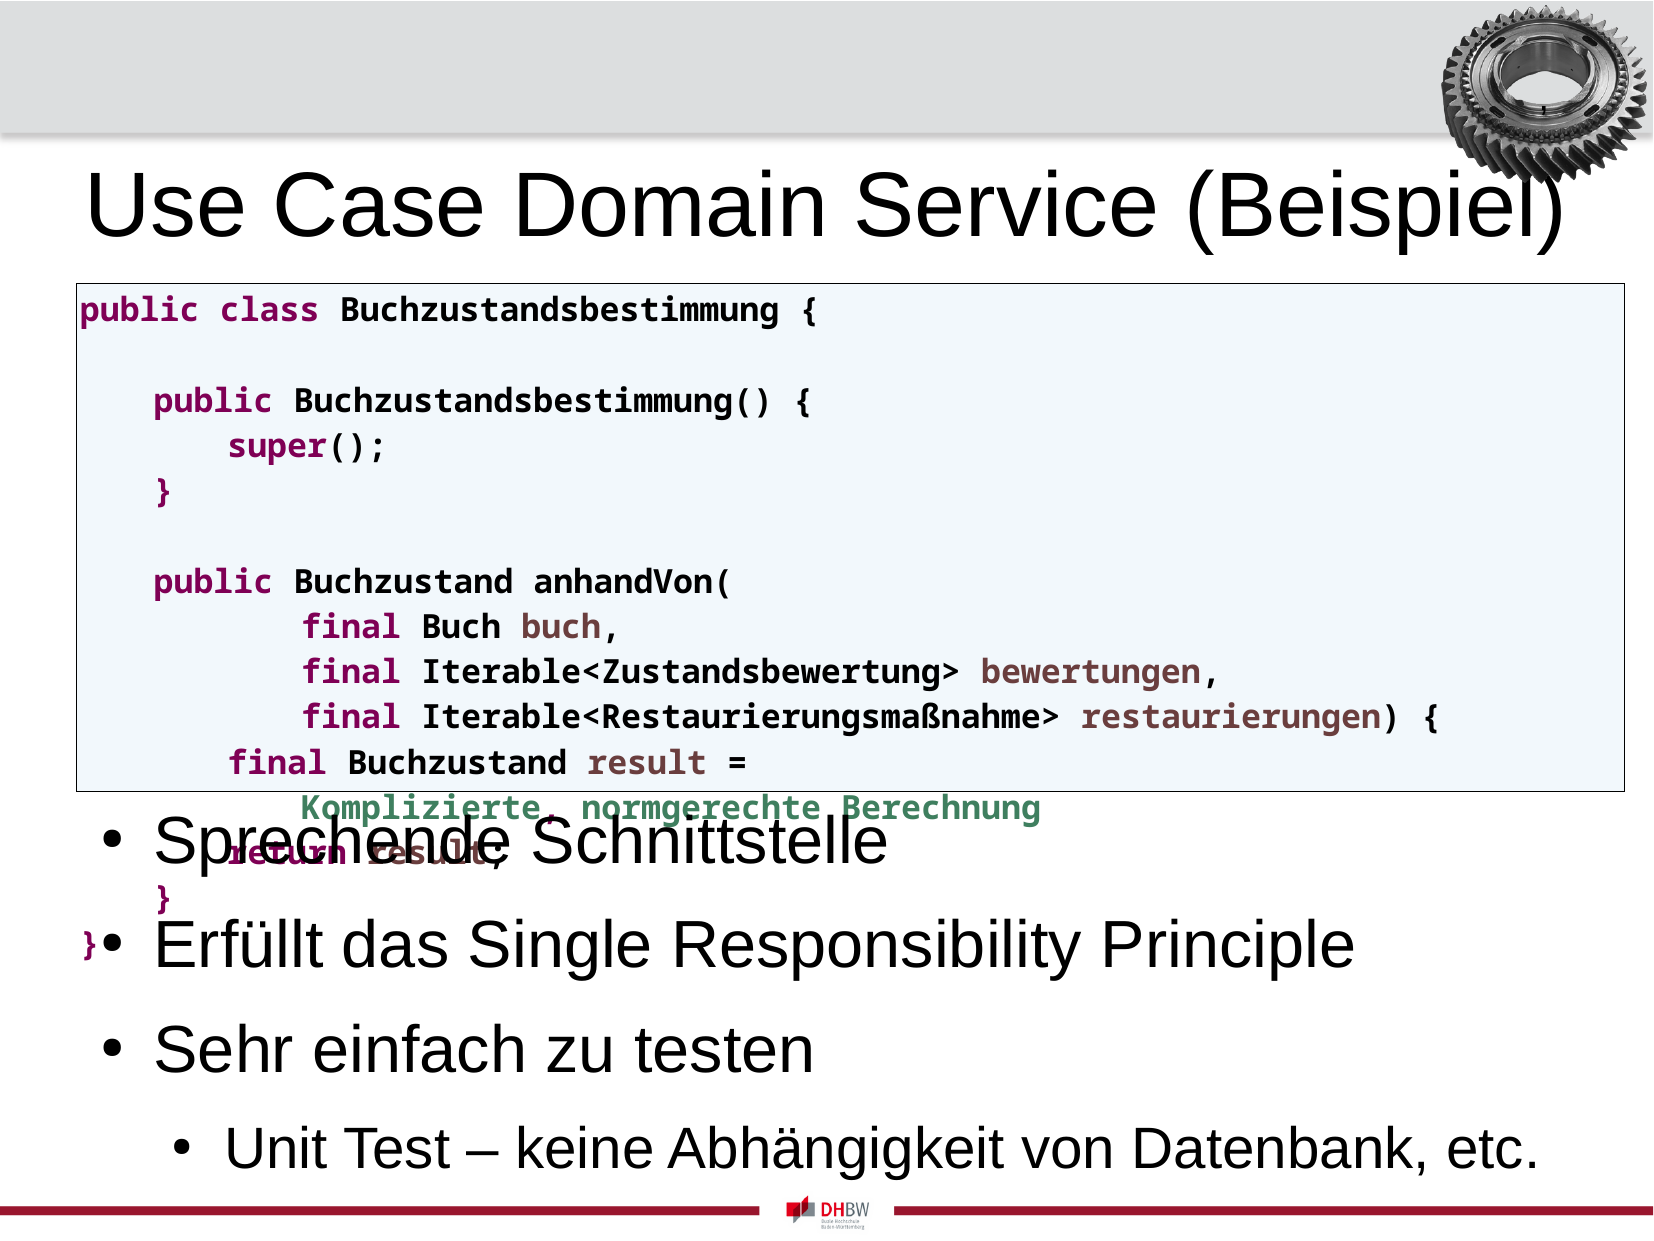

,
# Use Case Domain Service (Beispiel)
public class Buchzustandsbestimmung {
	public Buchzustandsbestimmung() {
		super();
	}
	public Buchzustand anhandVon(
			final Buch buch,
			final Iterable<Zustandsbewertung> bewertungen,
			final Iterable<Restaurierungsmaßnahme> restaurierungen) {
		final Buchzustand result =
		 	Komplizierte, normgerechte Berechnung
		return result;
	}
}
Sprechende Schnittstelle
Erfüllt das Single Responsibility Principle
Sehr einfach zu testen
Unit Test – keine Abhängigkeit von Datenbank, etc.